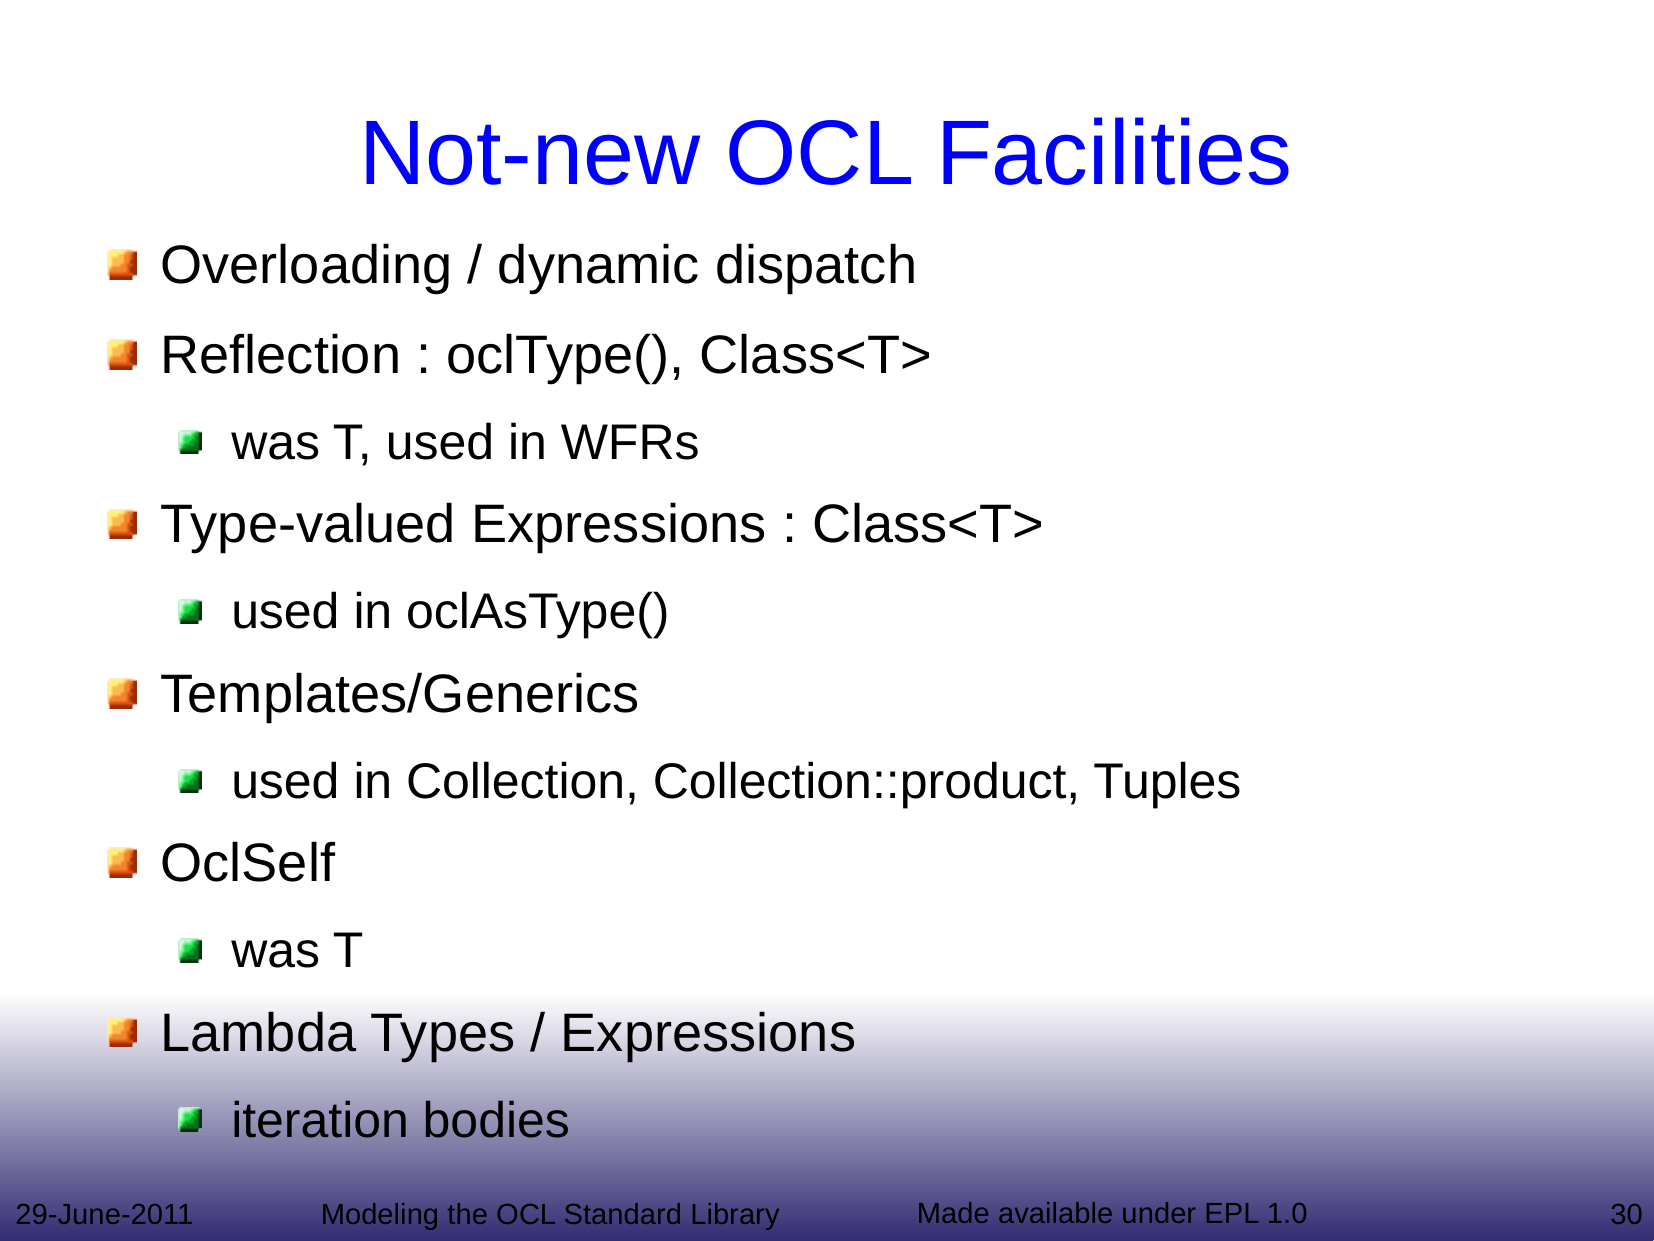

# Not-new OCL Facilities
Overloading / dynamic dispatch
Reflection : oclType(), Class<T>
was T, used in WFRs
Type-valued Expressions : Class<T>
used in oclAsType()
Templates/Generics
used in Collection, Collection::product, Tuples
OclSelf
was T
Lambda Types / Expressions
iteration bodies
29-June-2011
Modeling the OCL Standard Library
30